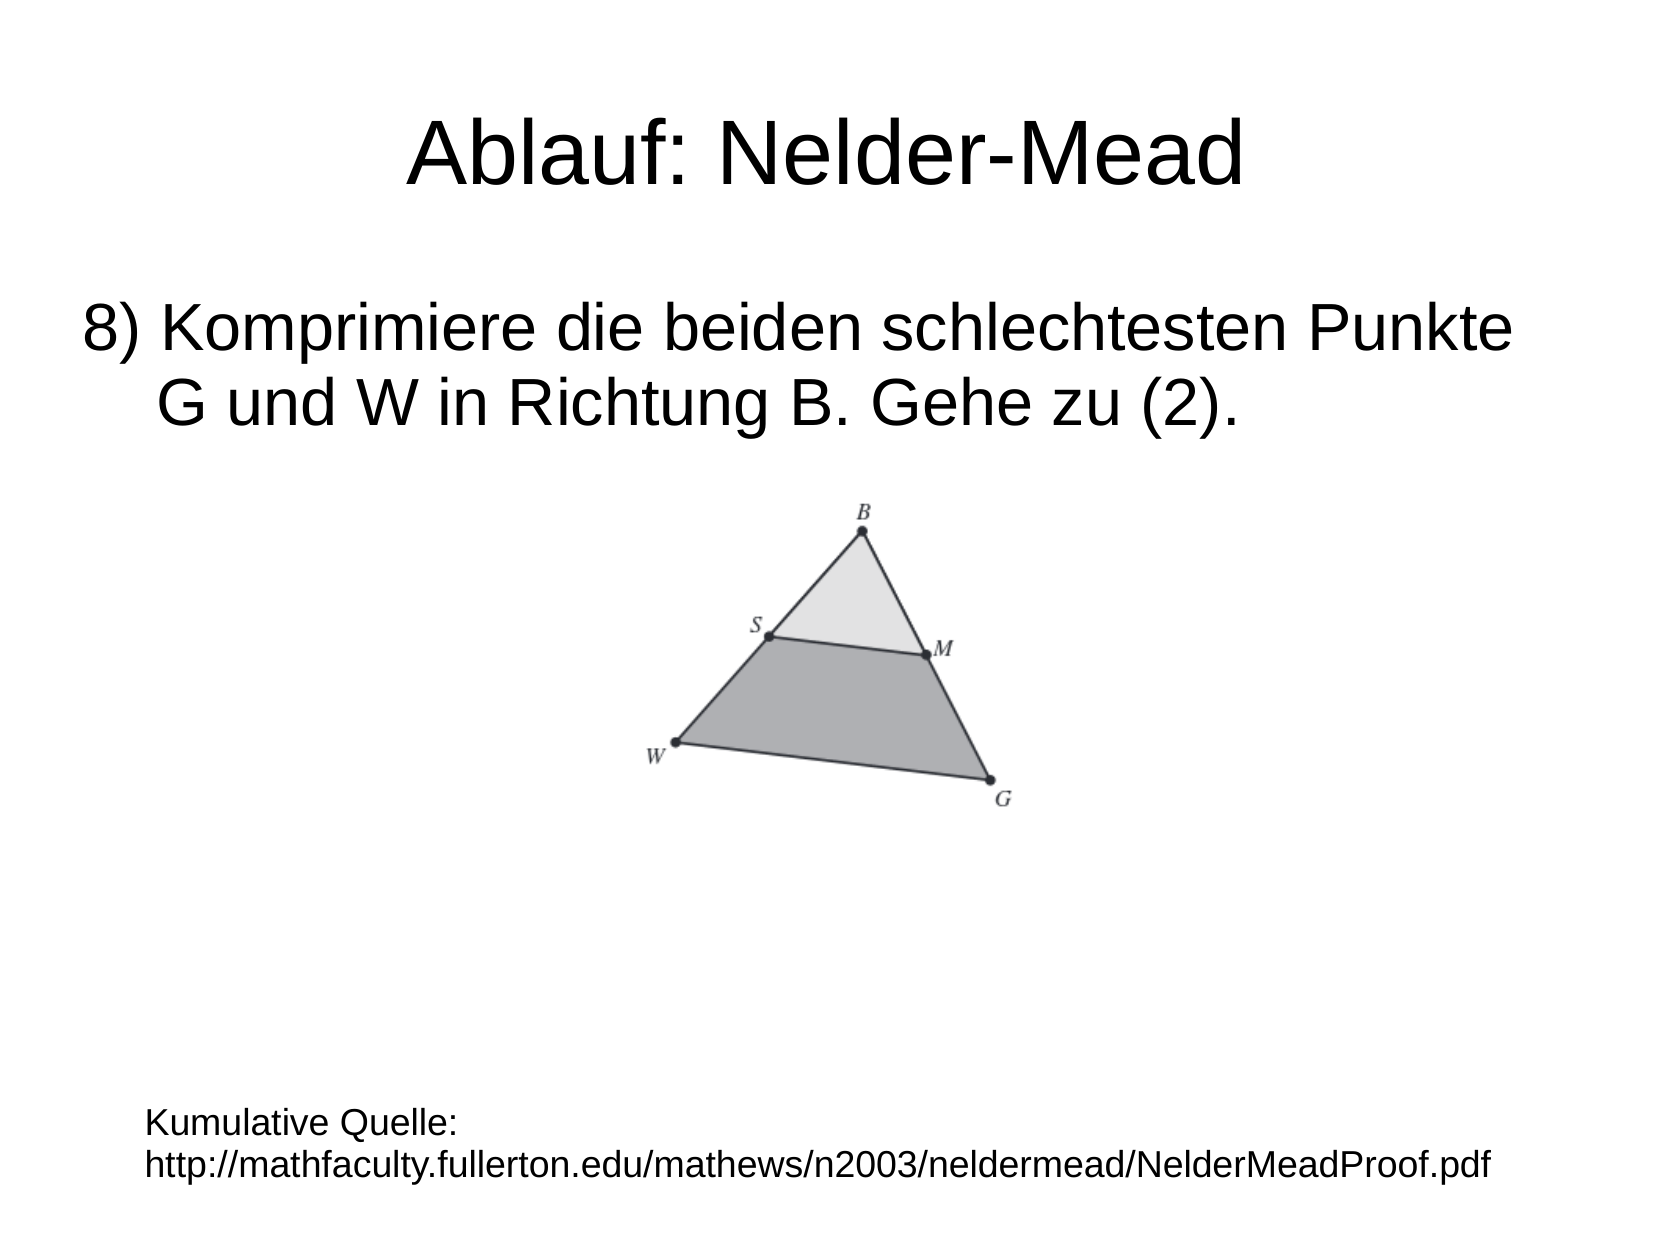

# Ablauf: Nelder-Mead
8) Komprimiere die beiden schlechtesten Punkte 	G und W in Richtung B. Gehe zu (2).
Kumulative Quelle: http://mathfaculty.fullerton.edu/mathews/n2003/neldermead/NelderMeadProof.pdf